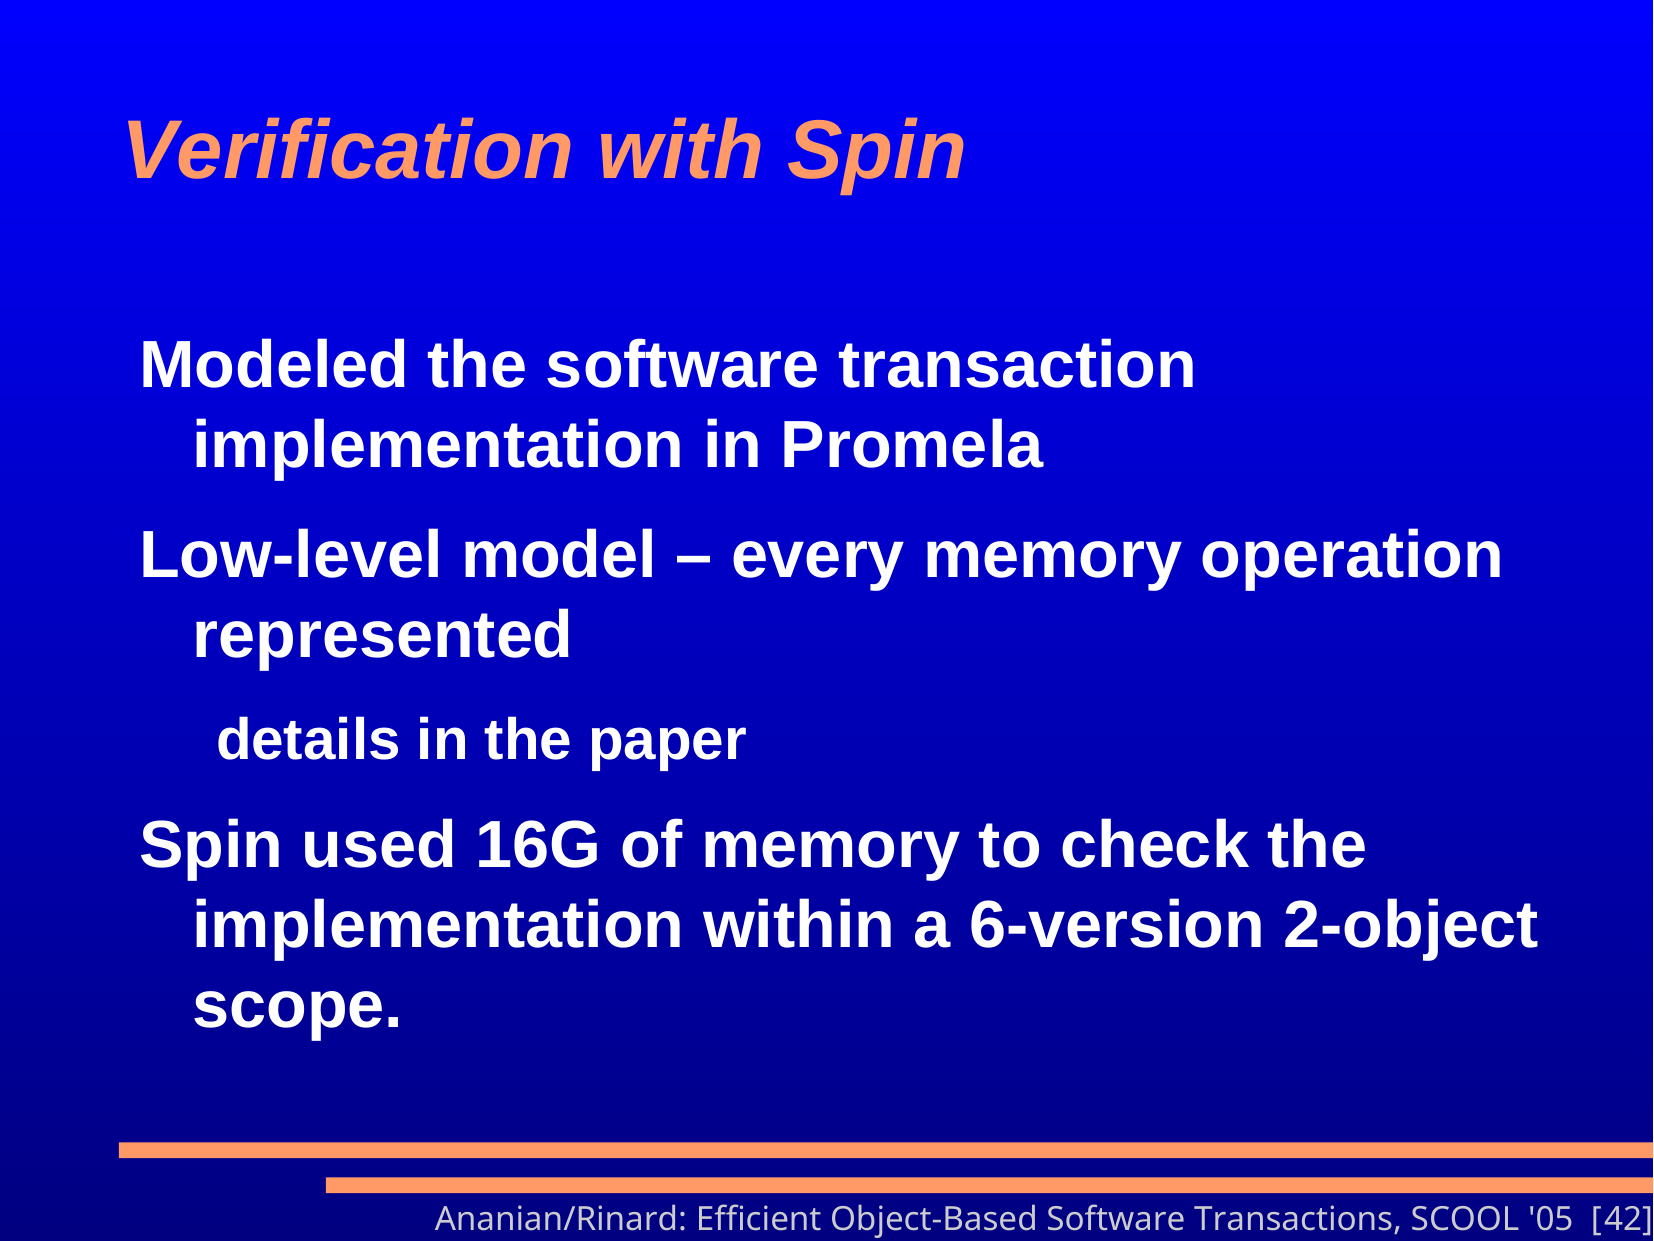

# Verification with Spin
Modeled the software transaction implementation in Promela
Low-level model – every memory operation represented
details in the paper
Spin used 16G of memory to check the implementation within a 6-version 2-object scope.